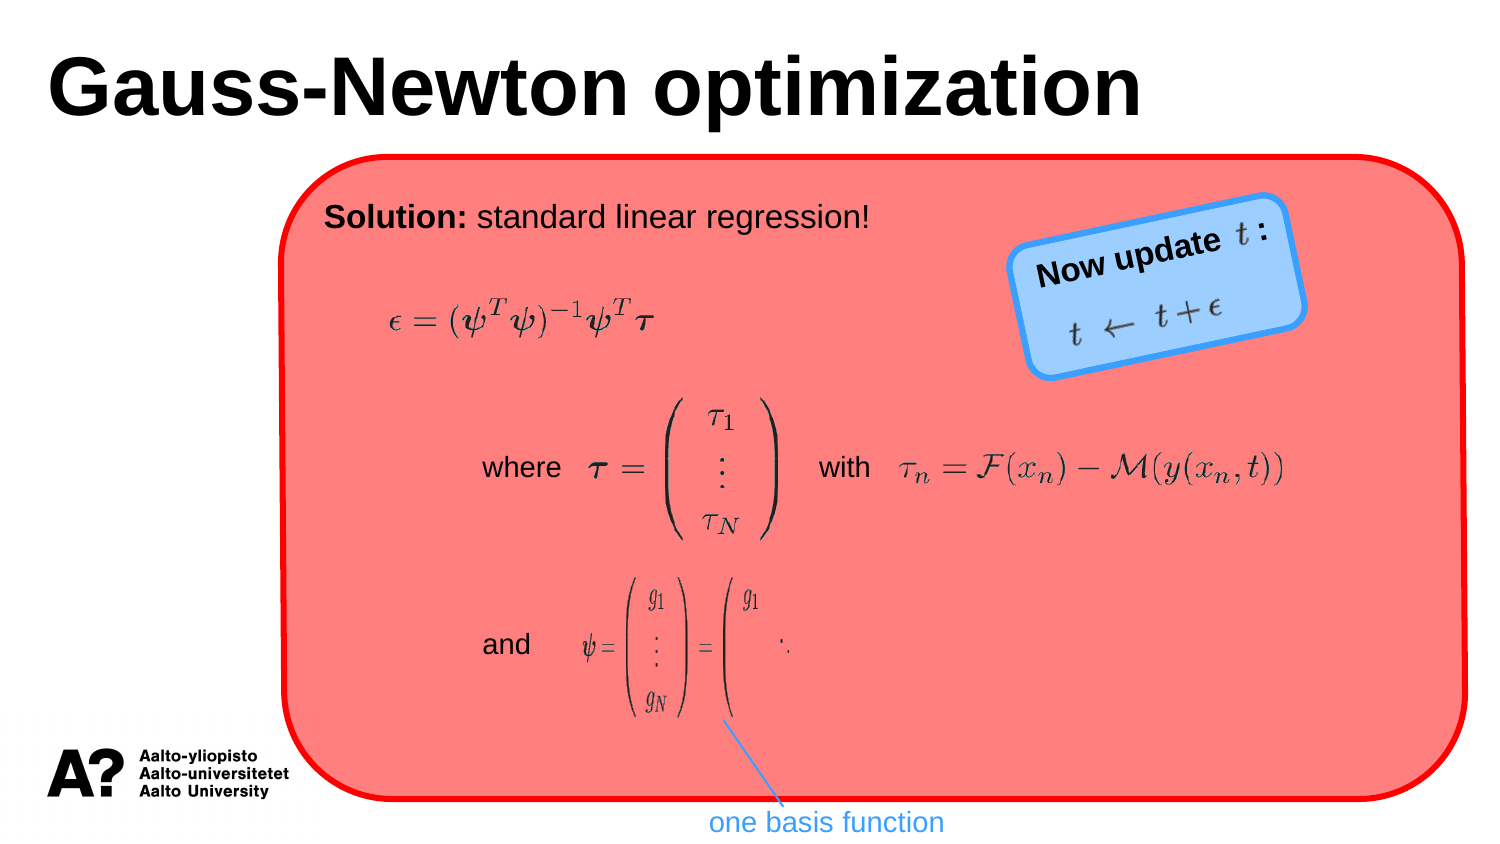

# Gauss-Newton optimization
Now update :
 Solution: standard linear regression!
where
with
and
one basis function